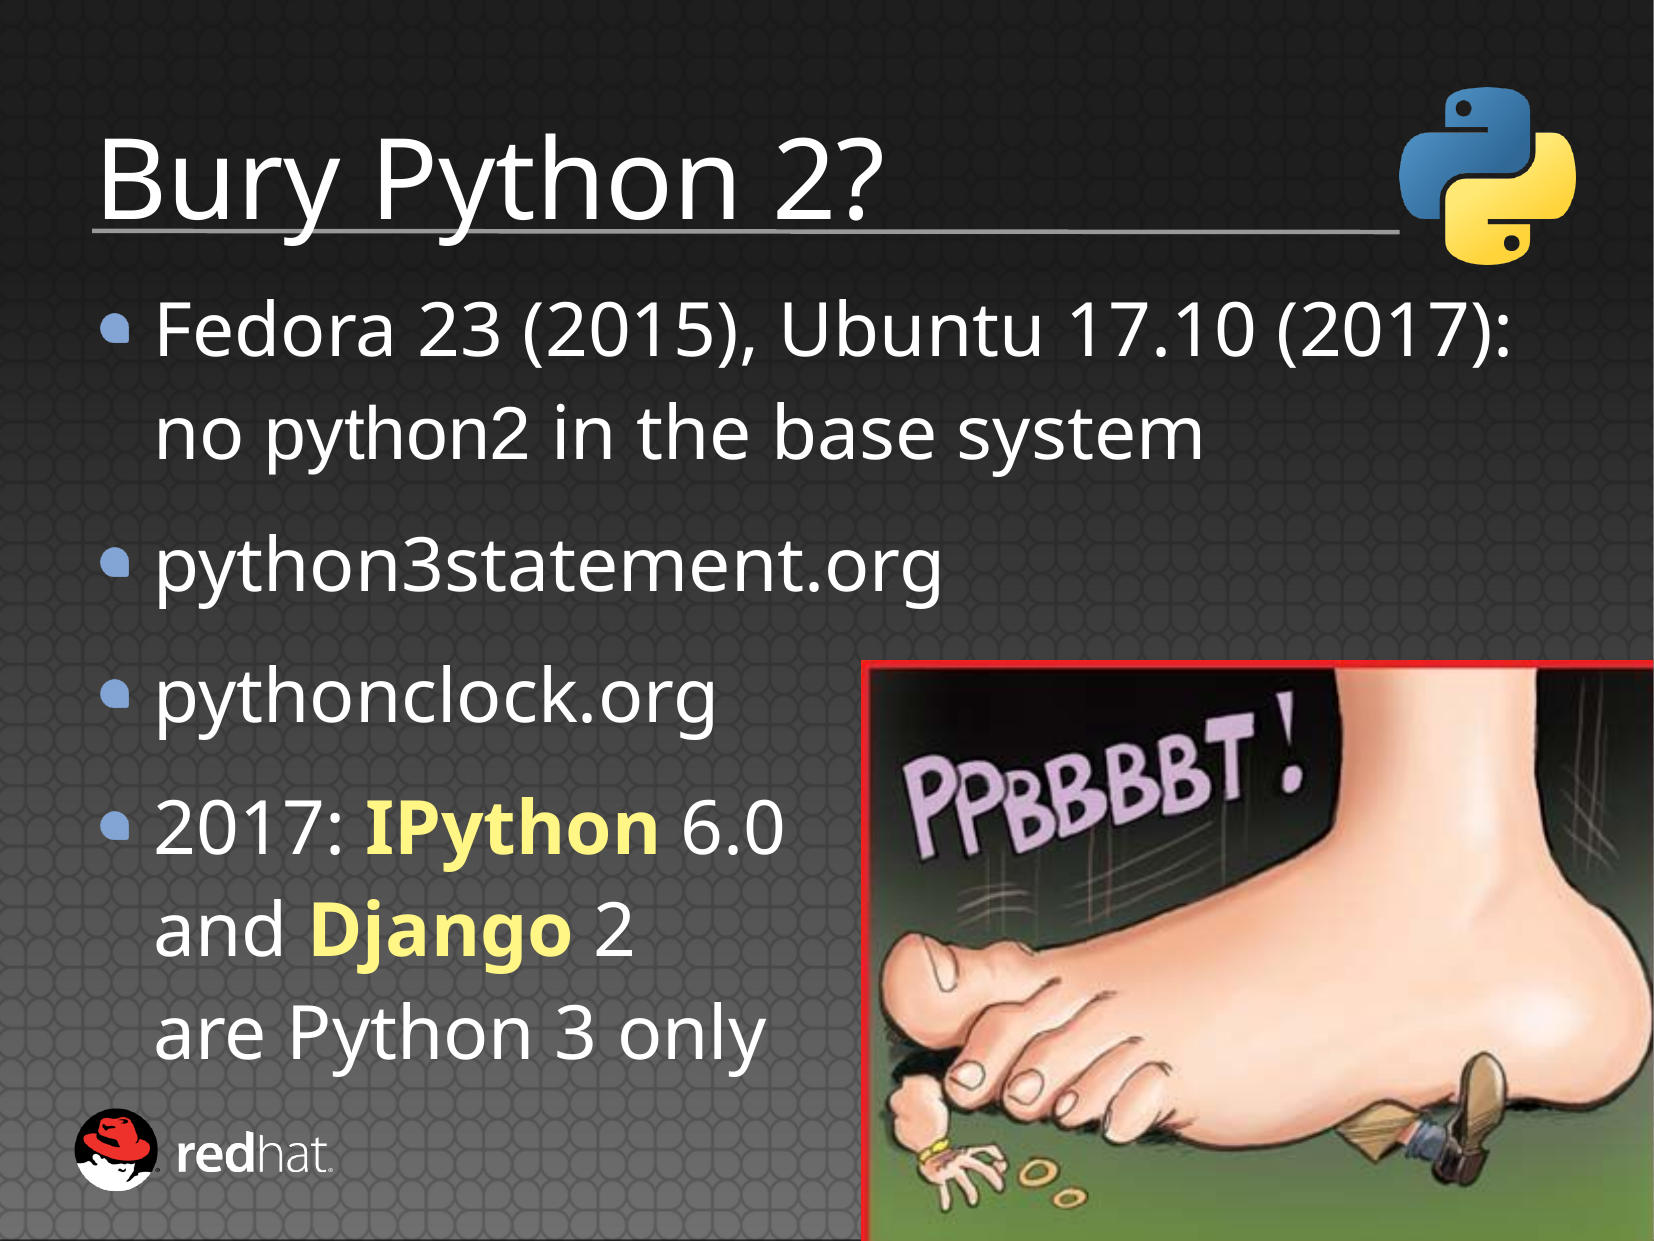

Bury Python 2?
# Fedora 23 (2015), Ubuntu 17.10 (2017): no python2 in the base system
python3statement.org
pythonclock.org
2017: IPython 6.0
and Django 2
are Python 3 only